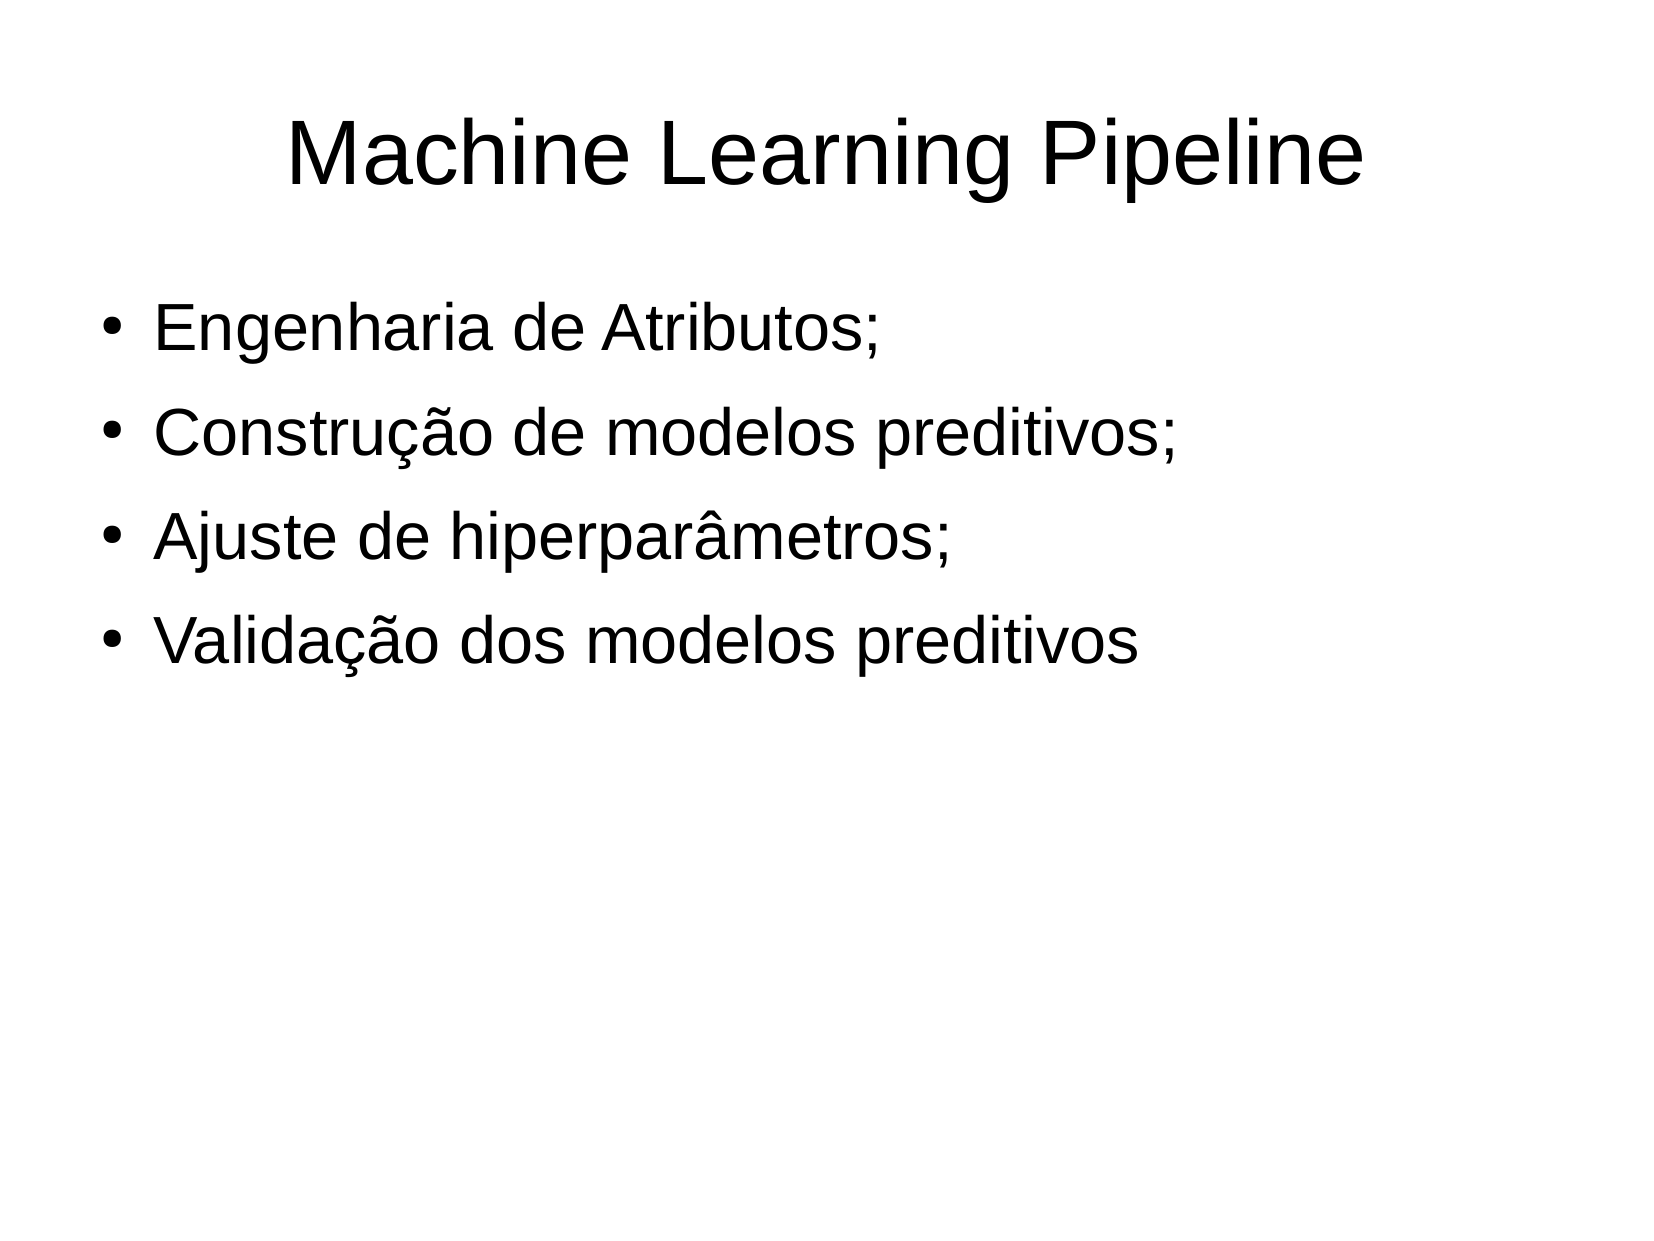

# Machine Learning Pipeline
Engenharia de Atributos;
Construção de modelos preditivos;
Ajuste de hiperparâmetros;
Validação dos modelos preditivos